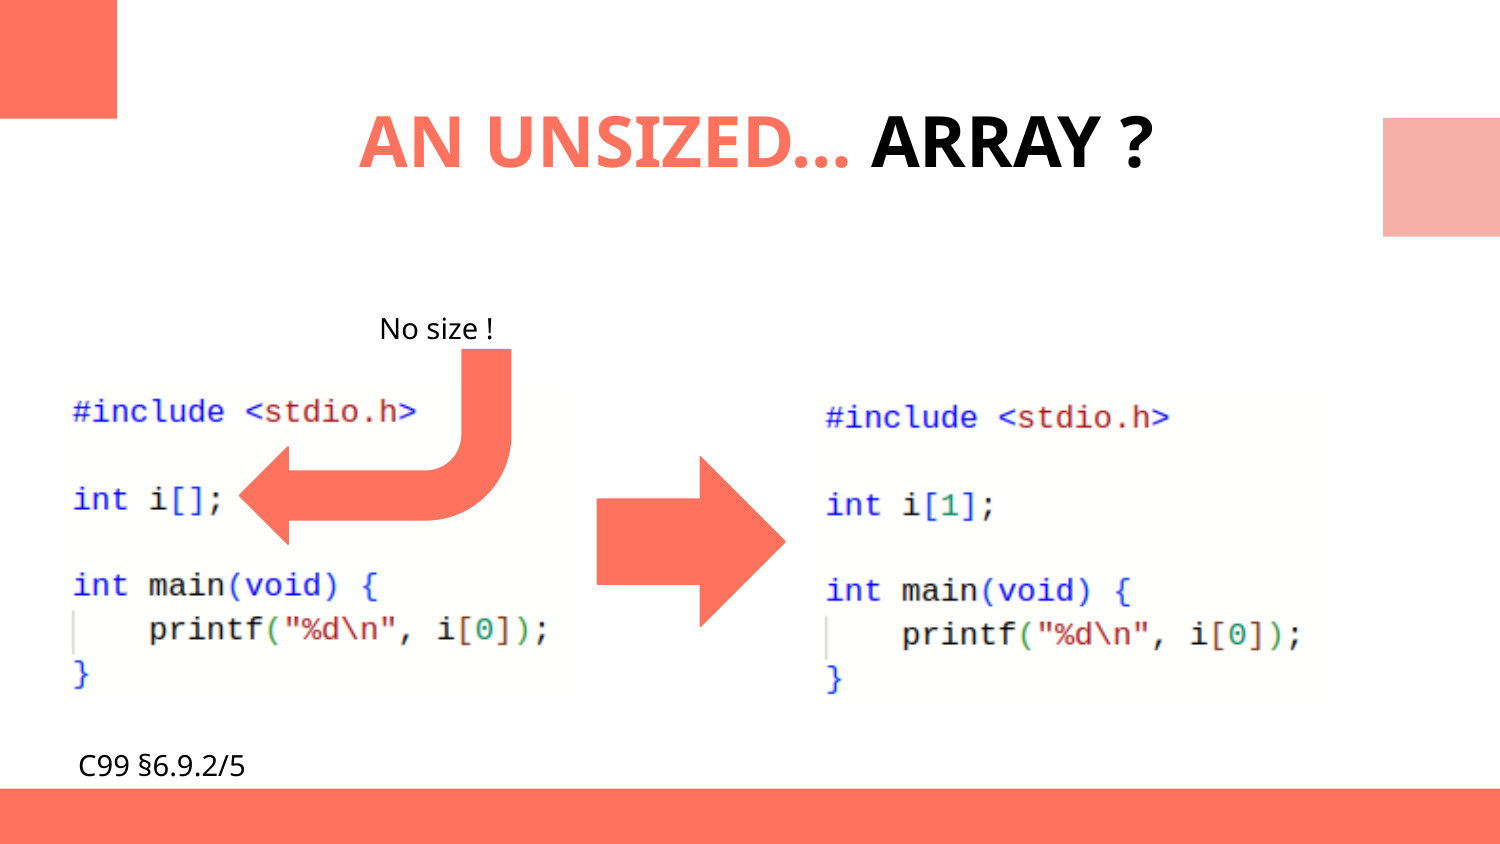

# AN UNSIZED… ARRAY ?
No size !
C99 §6.9.2/5